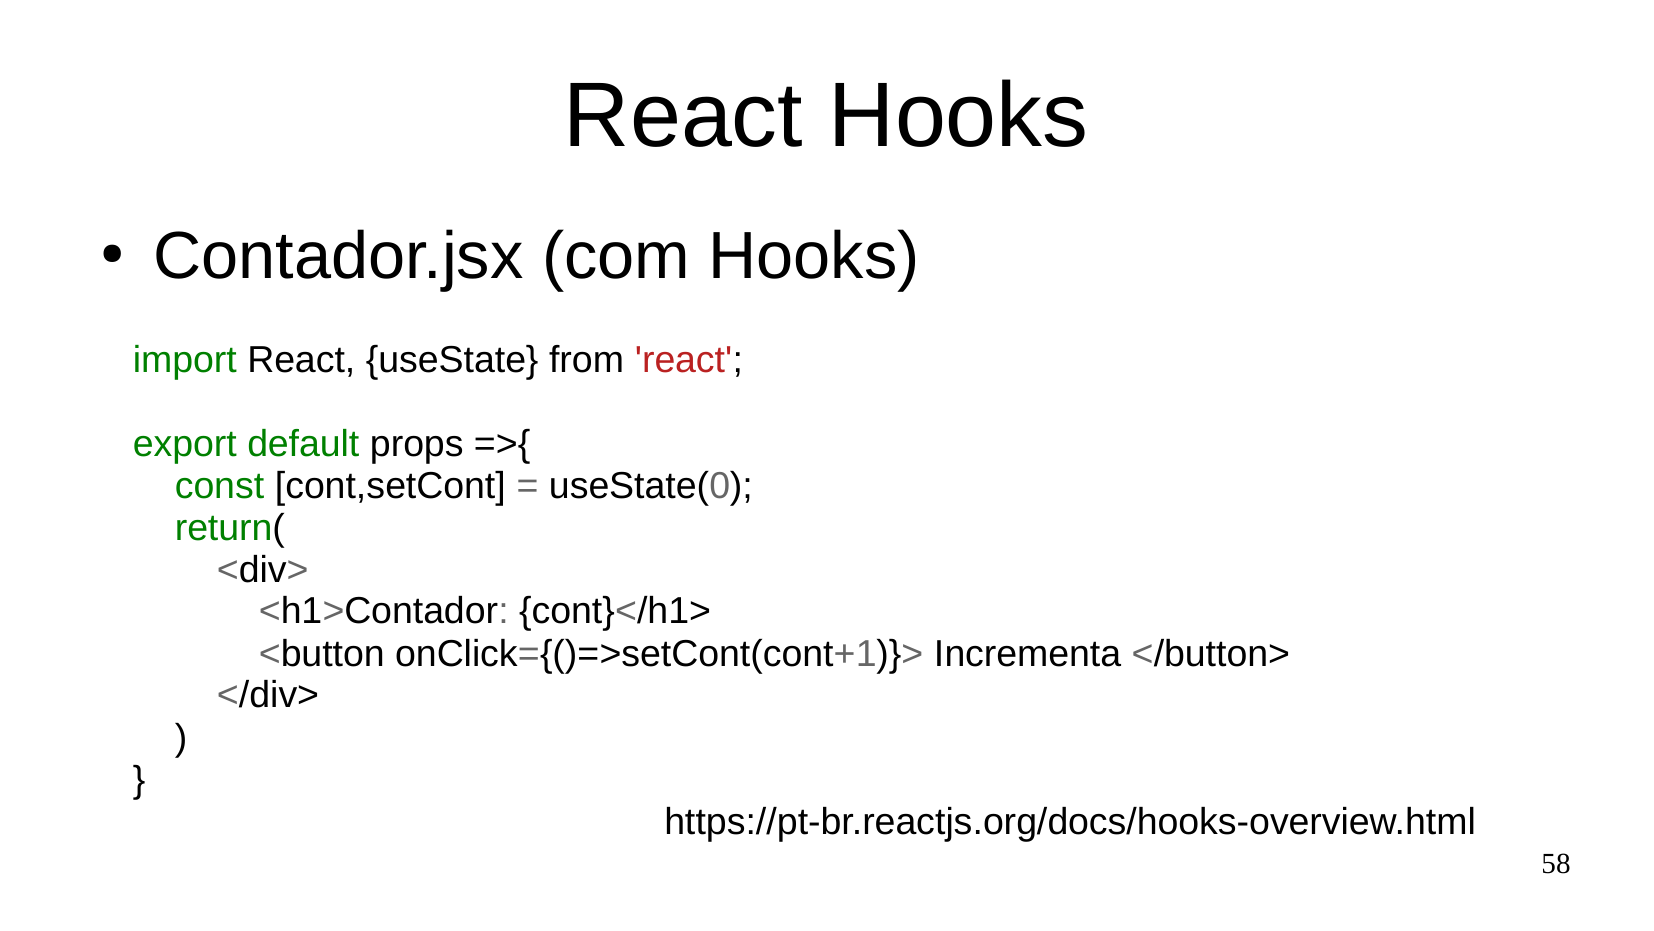

# React Hooks
Contador.jsx (com Hooks)
import React, {useState} from 'react';
export default props =>{
 const [cont,setCont] = useState(0);
 return(
 <div>
 <h1>Contador: {cont}</h1>
 <button onClick={()=>setCont(cont+1)}> Incrementa </button>
 </div>
 )
}
https://pt-br.reactjs.org/docs/hooks-overview.html
58